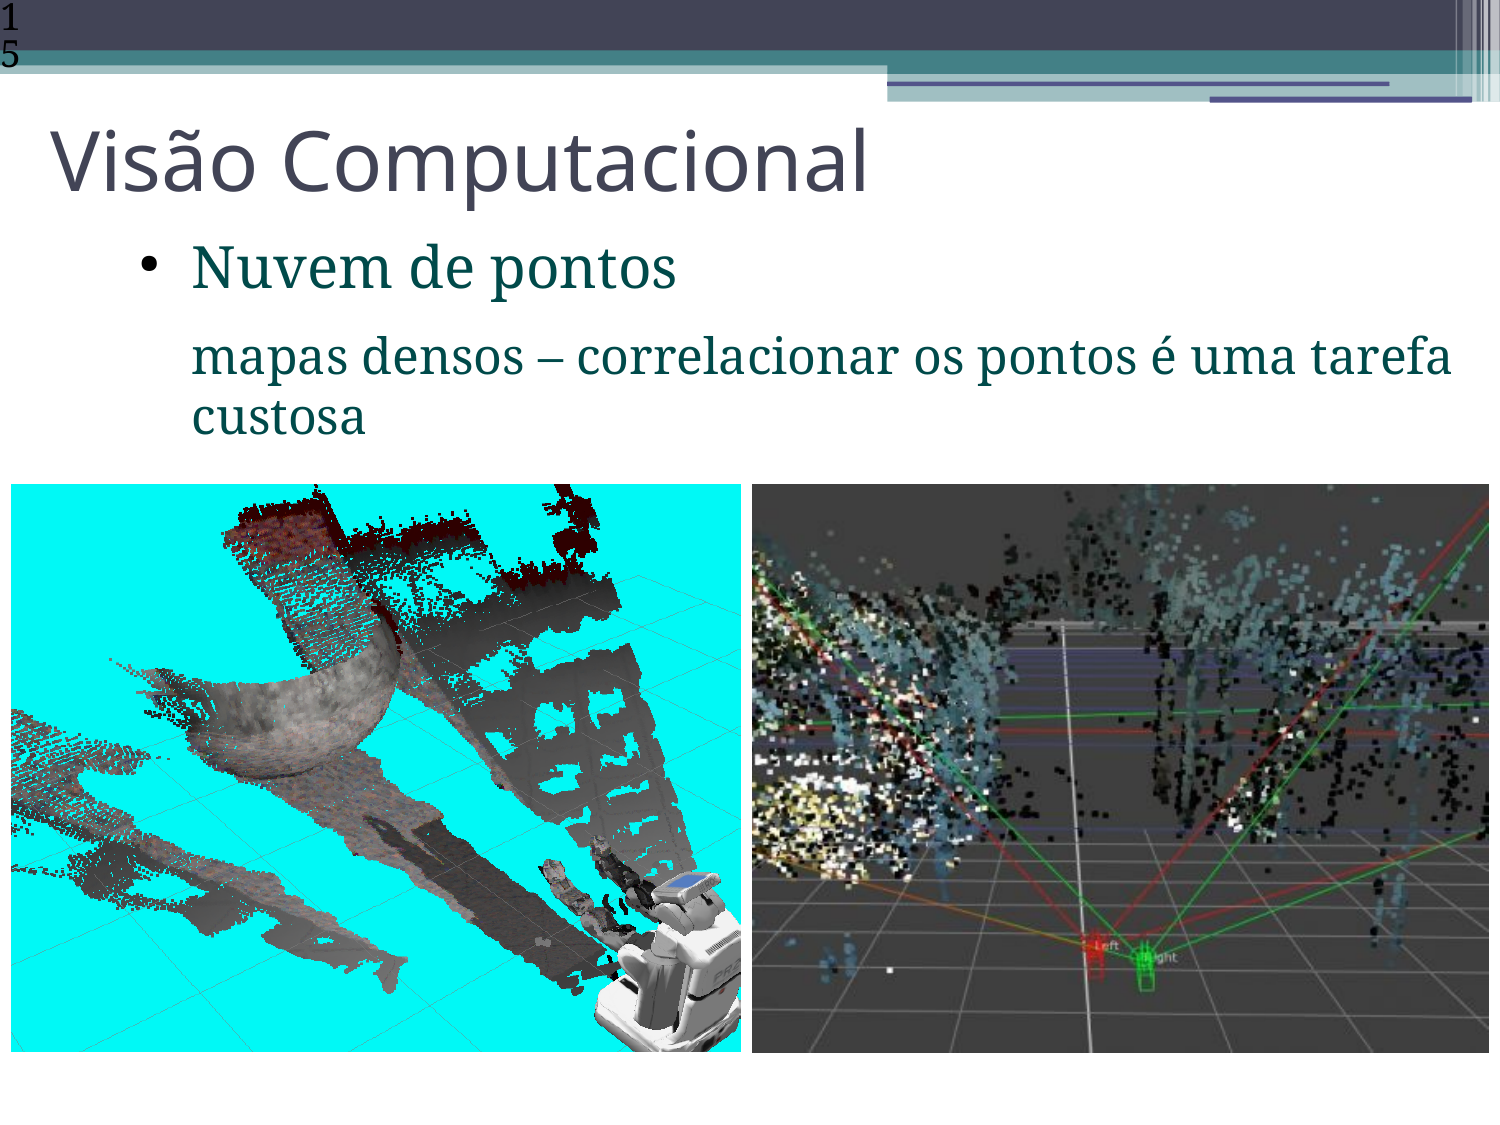

# Visão Computacional
Nuvem de pontos
mapas densos – correlacionar os pontos é uma tarefa custosa